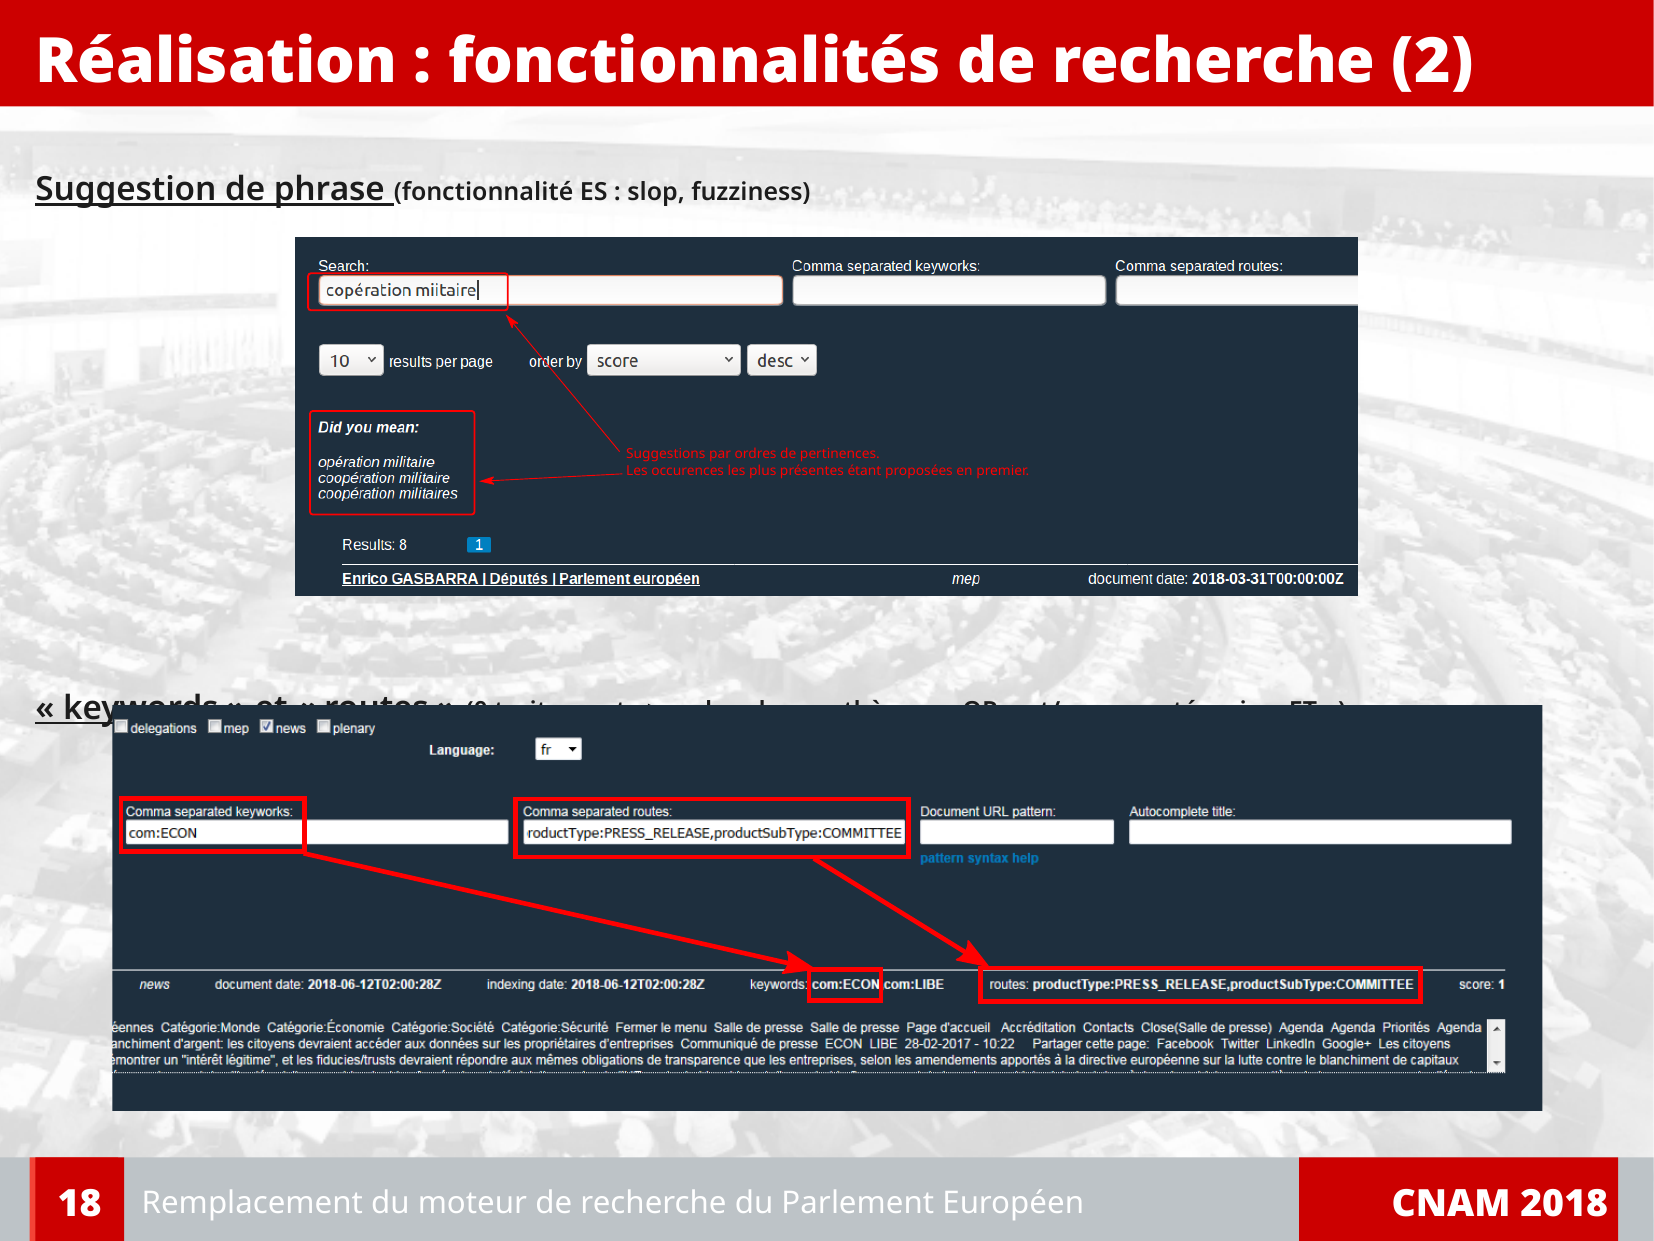

# Réalisation : fonctionnalités de recherche (2)
Suggestion de phrase (fonctionnalité ES : slop, fuzziness)
« keywords » et « routes » (0 traitement => recherche par thèmes « OR » et/ou par catégorie « ET »)
18
Remplacement du moteur de recherche du Parlement Européen